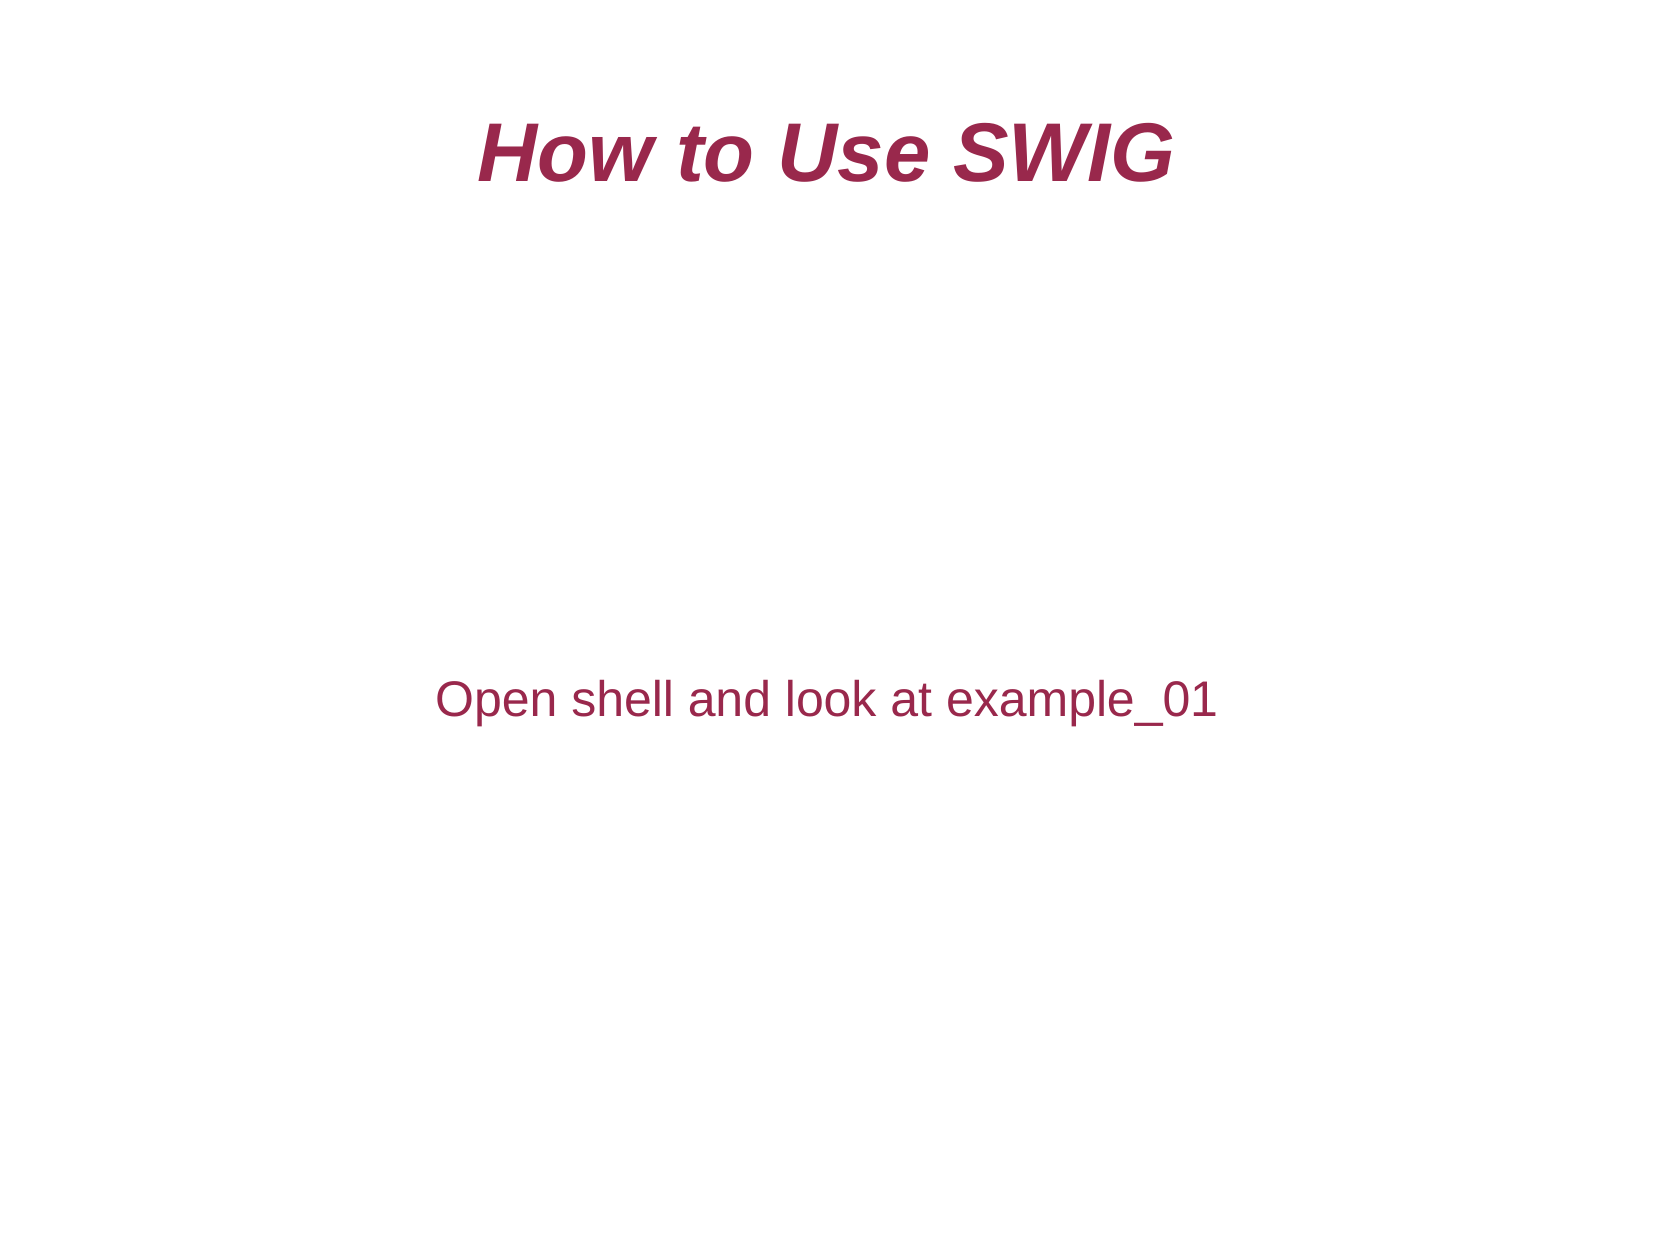

# How to Use SWIG
Open shell and look at example_01